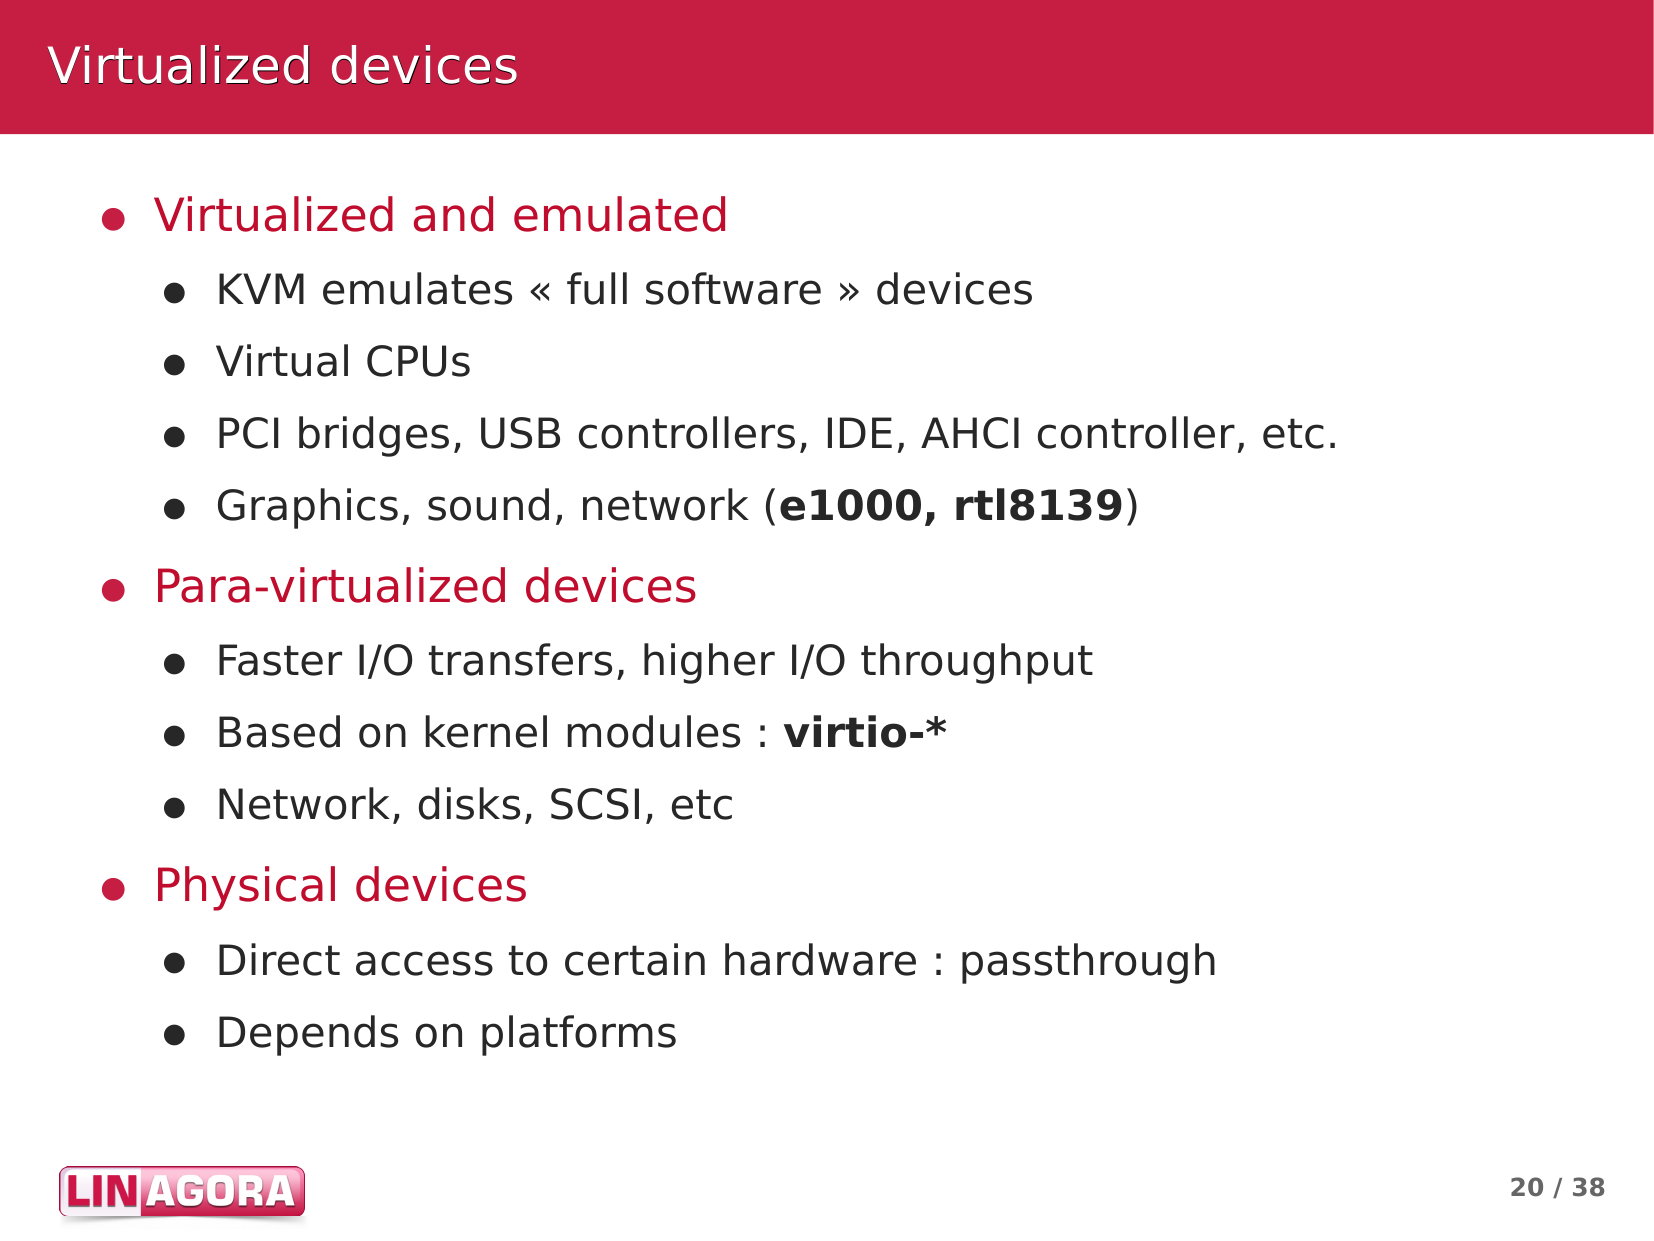

# Virtualized devices
Virtualized and emulated
KVM emulates « full software » devices
Virtual CPUs
PCI bridges, USB controllers, IDE, AHCI controller, etc.
Graphics, sound, network (e1000, rtl8139)
Para-virtualized devices
Faster I/O transfers, higher I/O throughput
Based on kernel modules : virtio-*
Network, disks, SCSI, etc
Physical devices
Direct access to certain hardware : passthrough
Depends on platforms